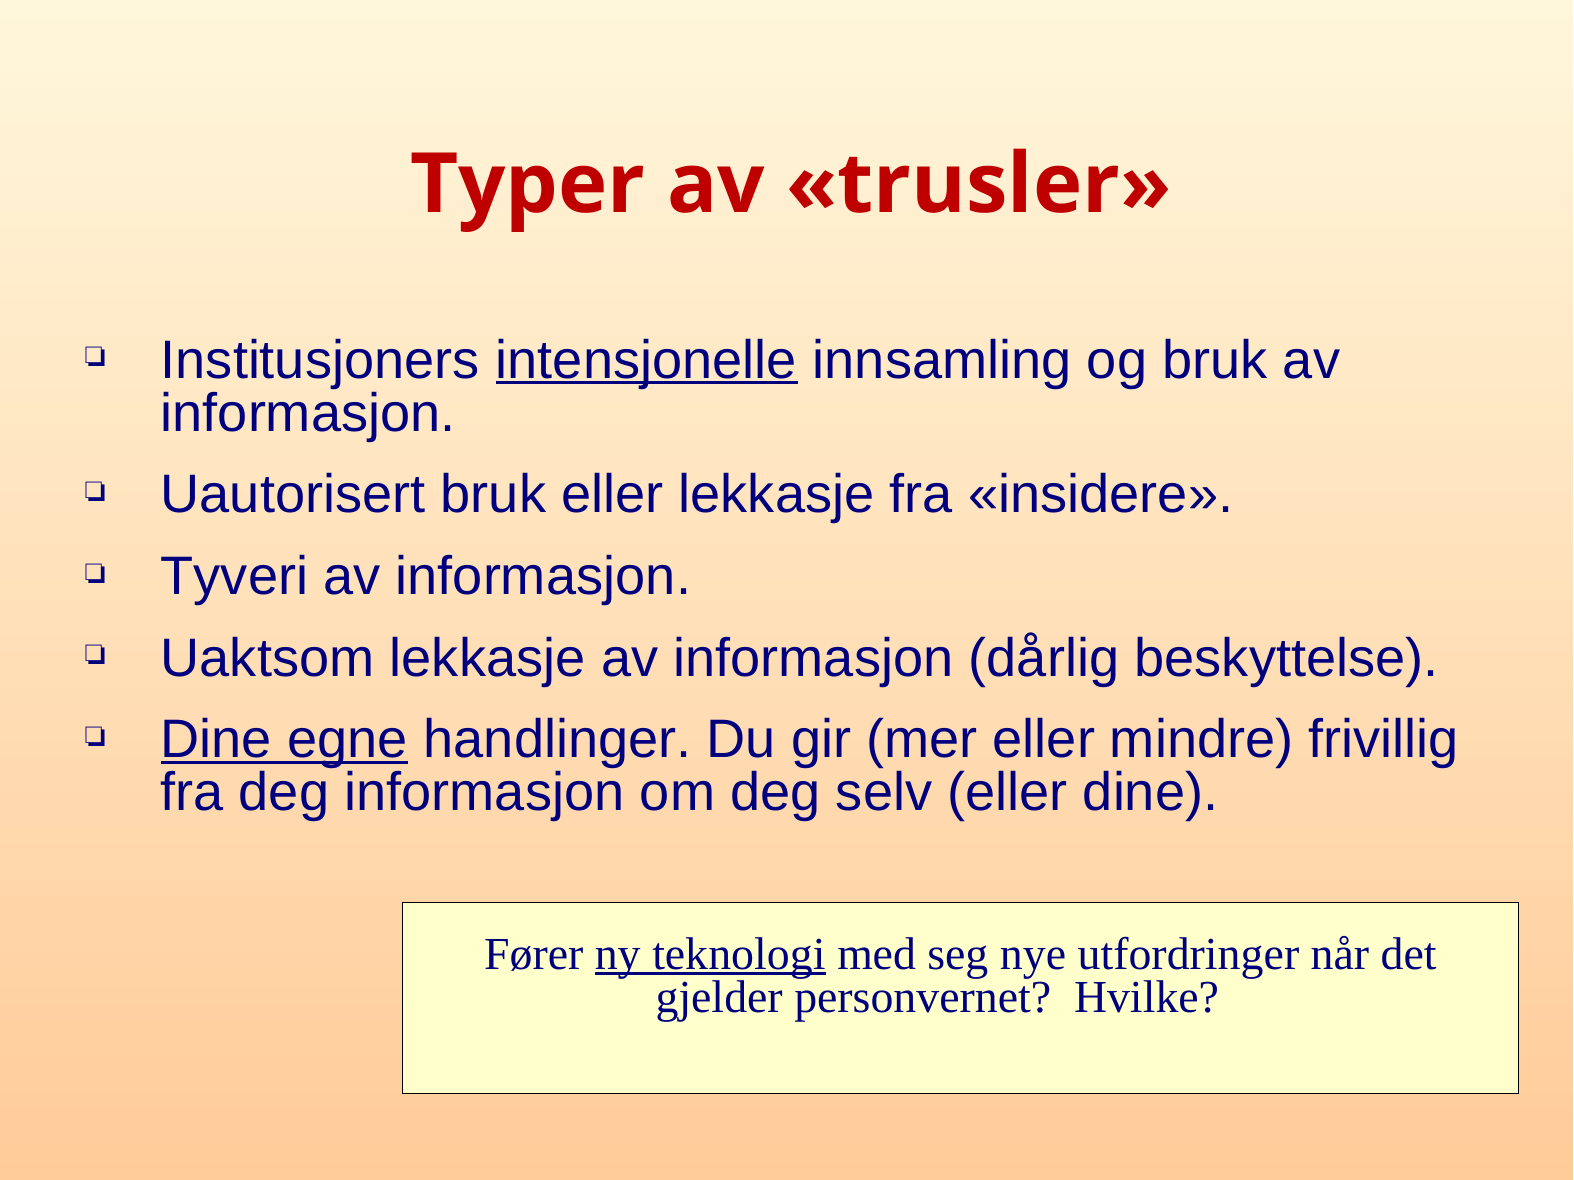

# Typer av «trusler»
Institusjoners intensjonelle innsamling og bruk av informasjon.
Uautorisert bruk eller lekkasje fra «insidere».
Tyveri av informasjon.
Uaktsom lekkasje av informasjon (dårlig beskyttelse).
Dine egne handlinger. Du gir (mer eller mindre) frivillig fra deg informasjon om deg selv (eller dine).
Fører ny teknologi med seg nye utfordringer når det
gjelder personvernet? Hvilke?